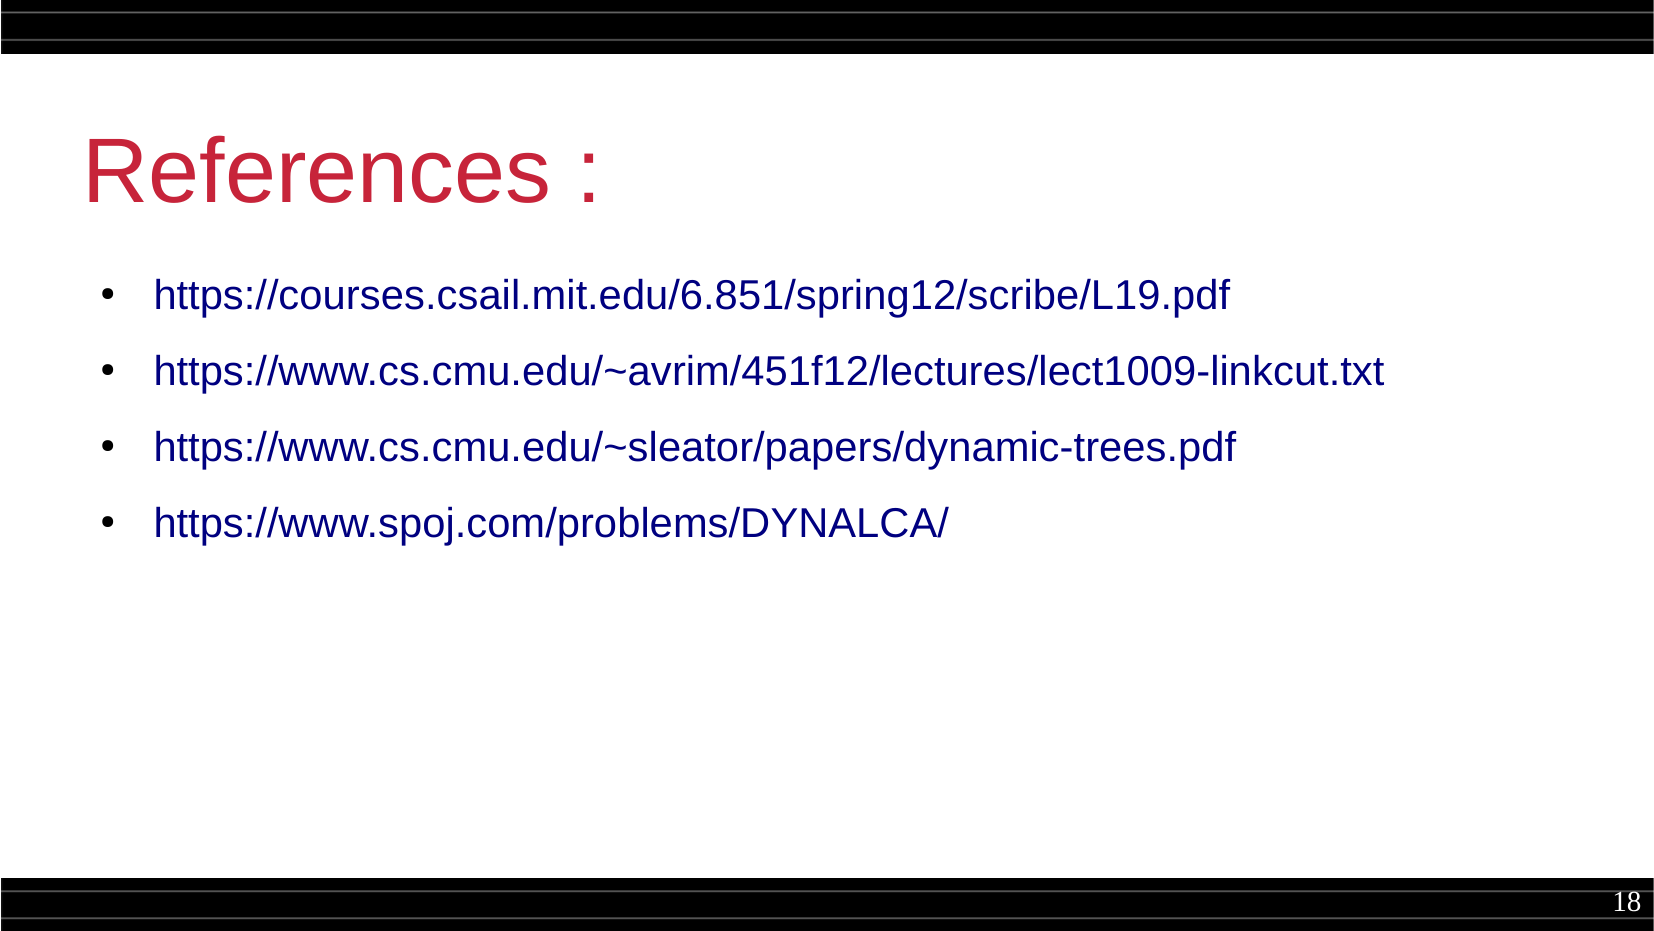

# References :
https://courses.csail.mit.edu/6.851/spring12/scribe/L19.pdf
https://www.cs.cmu.edu/~avrim/451f12/lectures/lect1009-linkcut.txt
https://www.cs.cmu.edu/~sleator/papers/dynamic-trees.pdf
https://www.spoj.com/problems/DYNALCA/